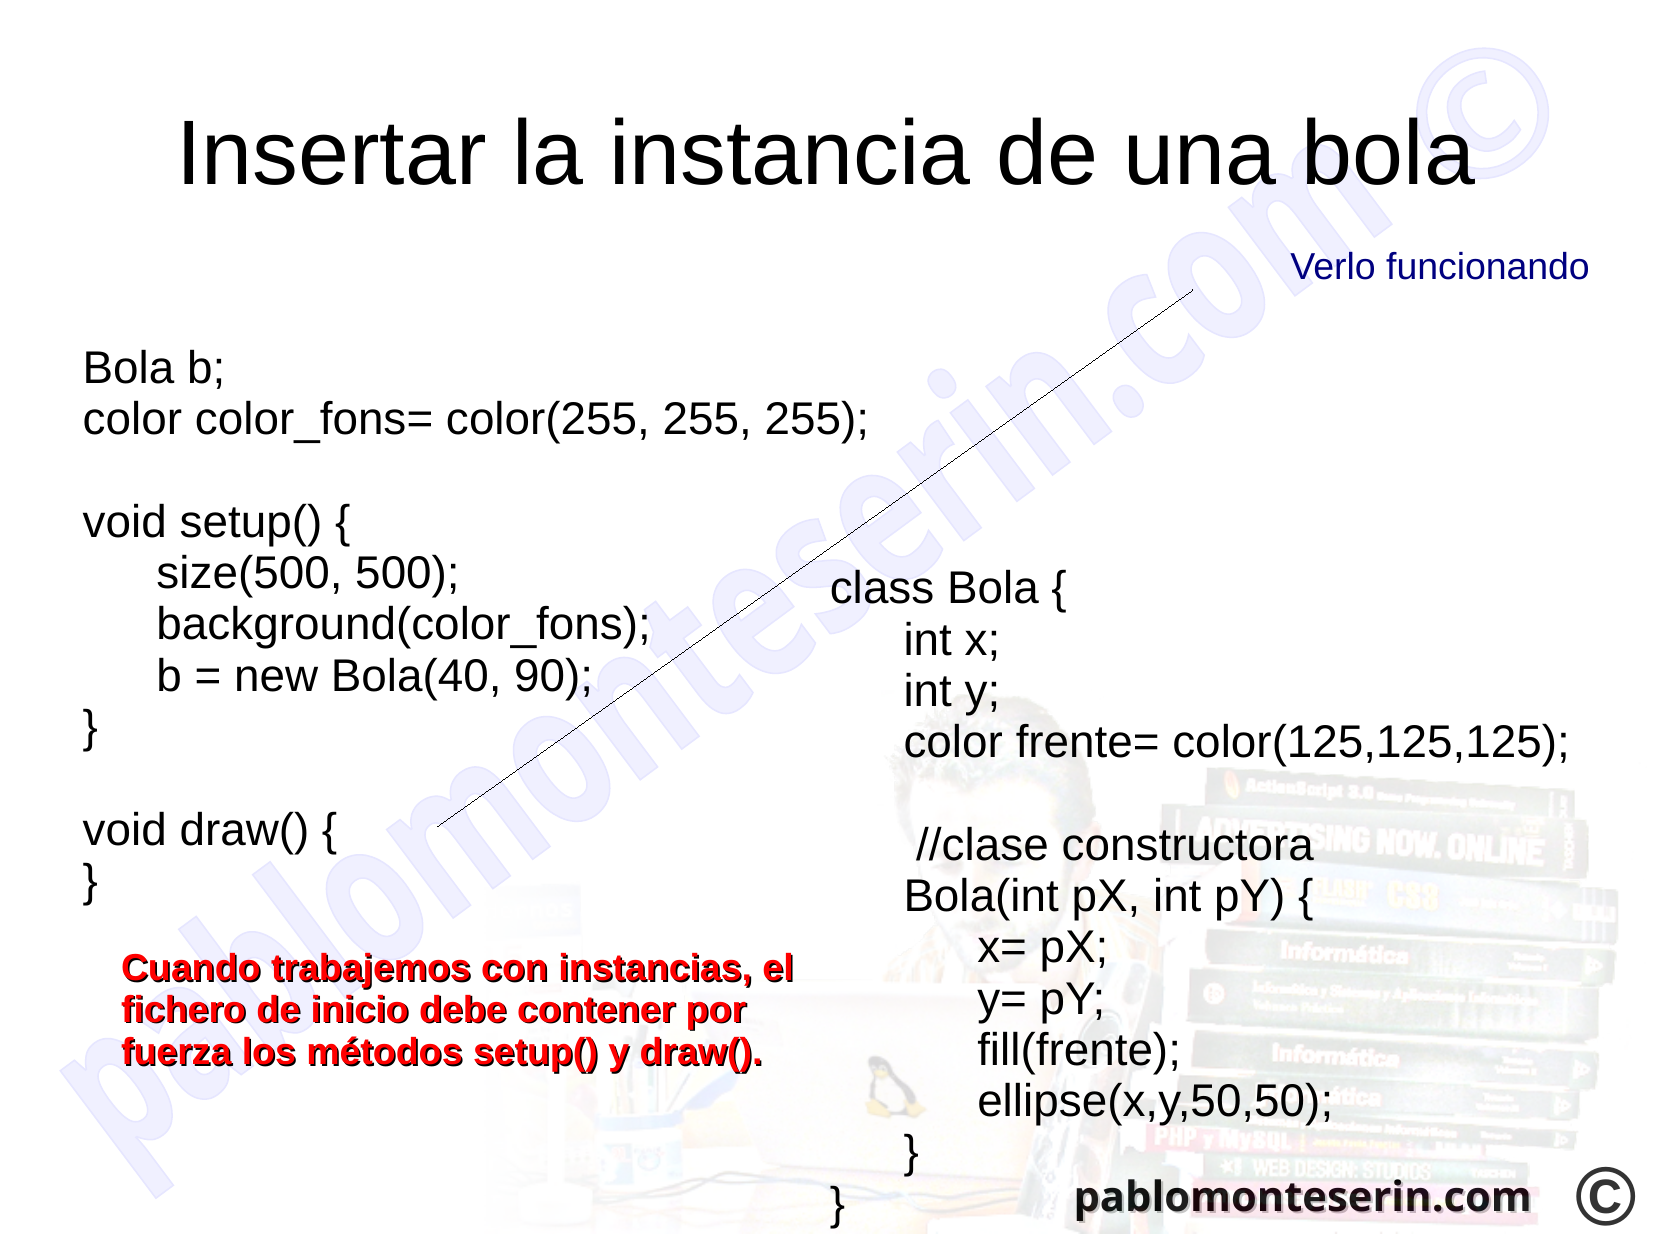

# Insertar la instancia de una bola
Verlo funcionando
Bola b;
color color_fons= color(255, 255, 255);
void setup() {
	size(500, 500);
	background(color_fons);
	b = new Bola(40, 90);
}
void draw() {
}
class Bola {
	int x;
	int y;
	color frente= color(125,125,125);
	 //clase constructora
	Bola(int pX, int pY) {
		x= pX;
		y= pY;
		fill(frente);
		ellipse(x,y,50,50);
	}
}
Cuando trabajemos con instancias, el fichero de inicio debe contener por fuerza los métodos setup() y draw().